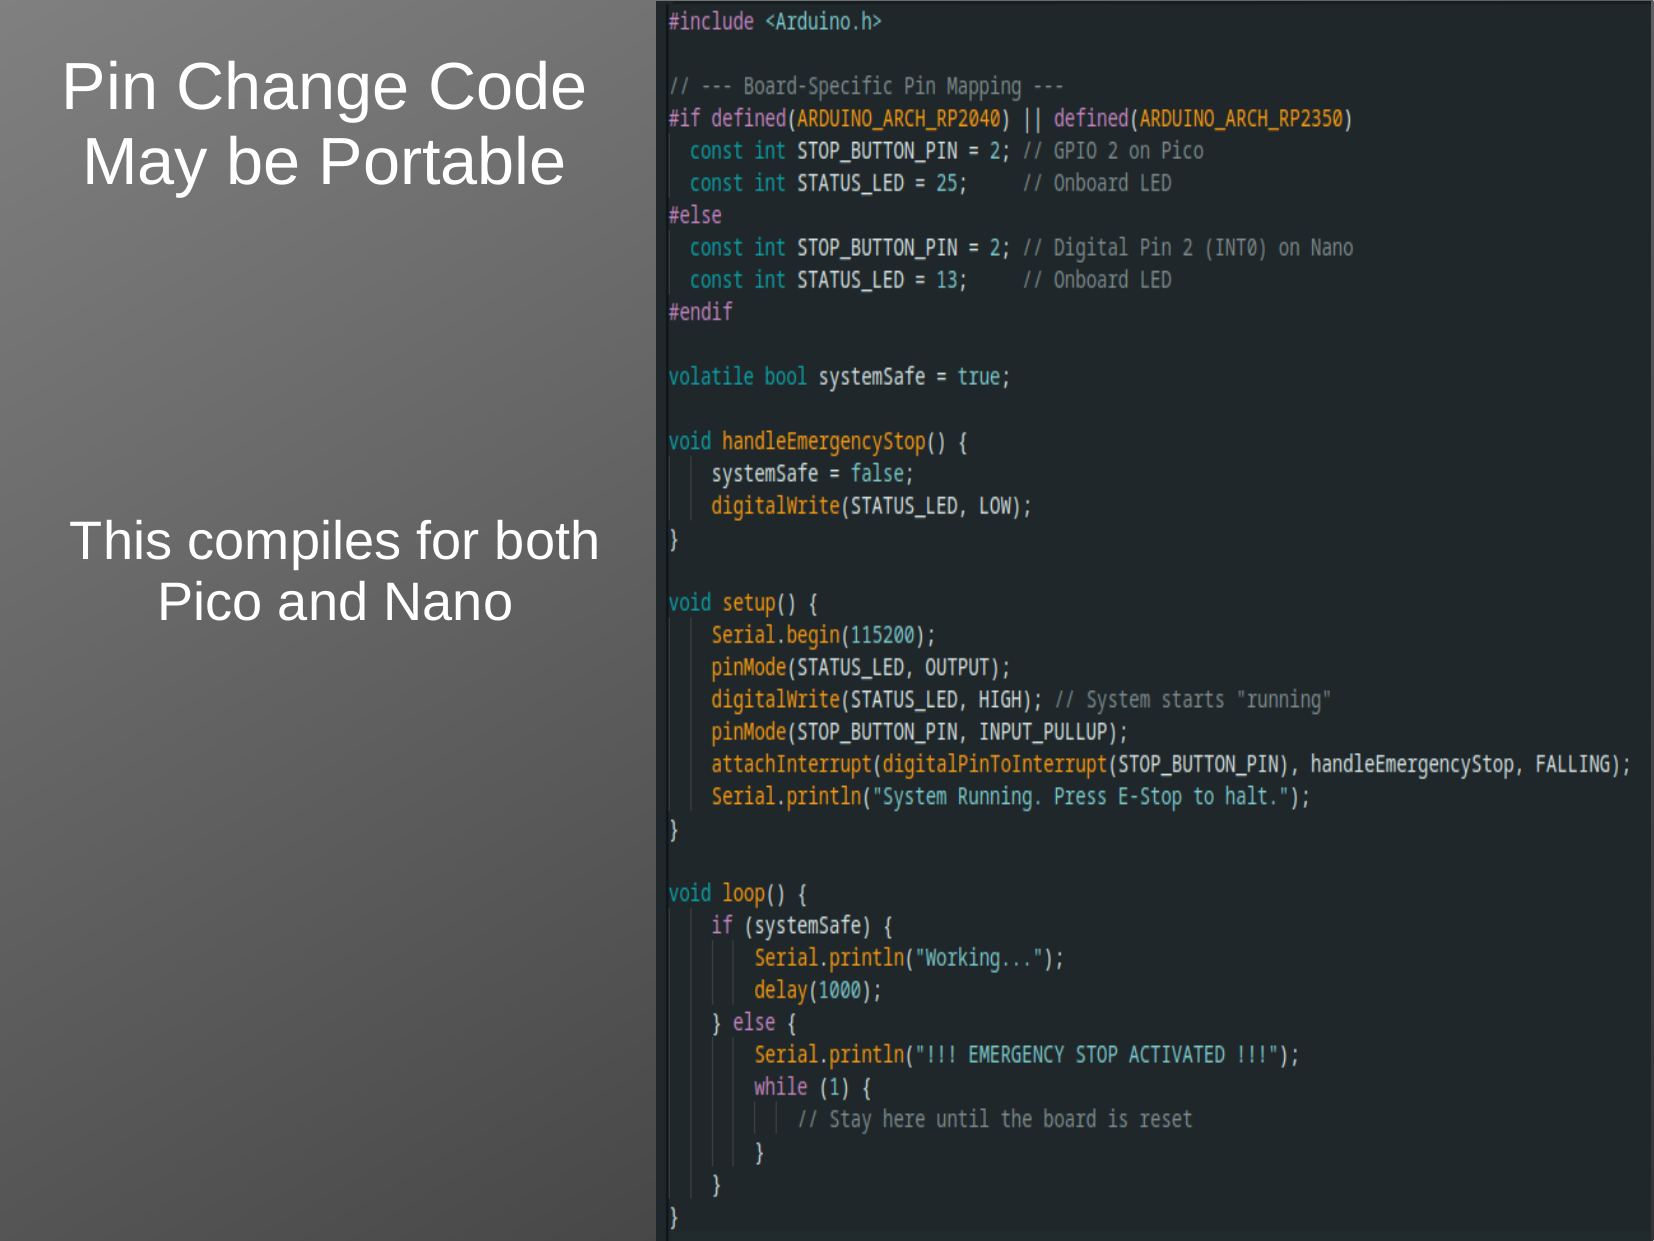

# Pin Change Code May be Portable
This compiles for both
Pico and Nano